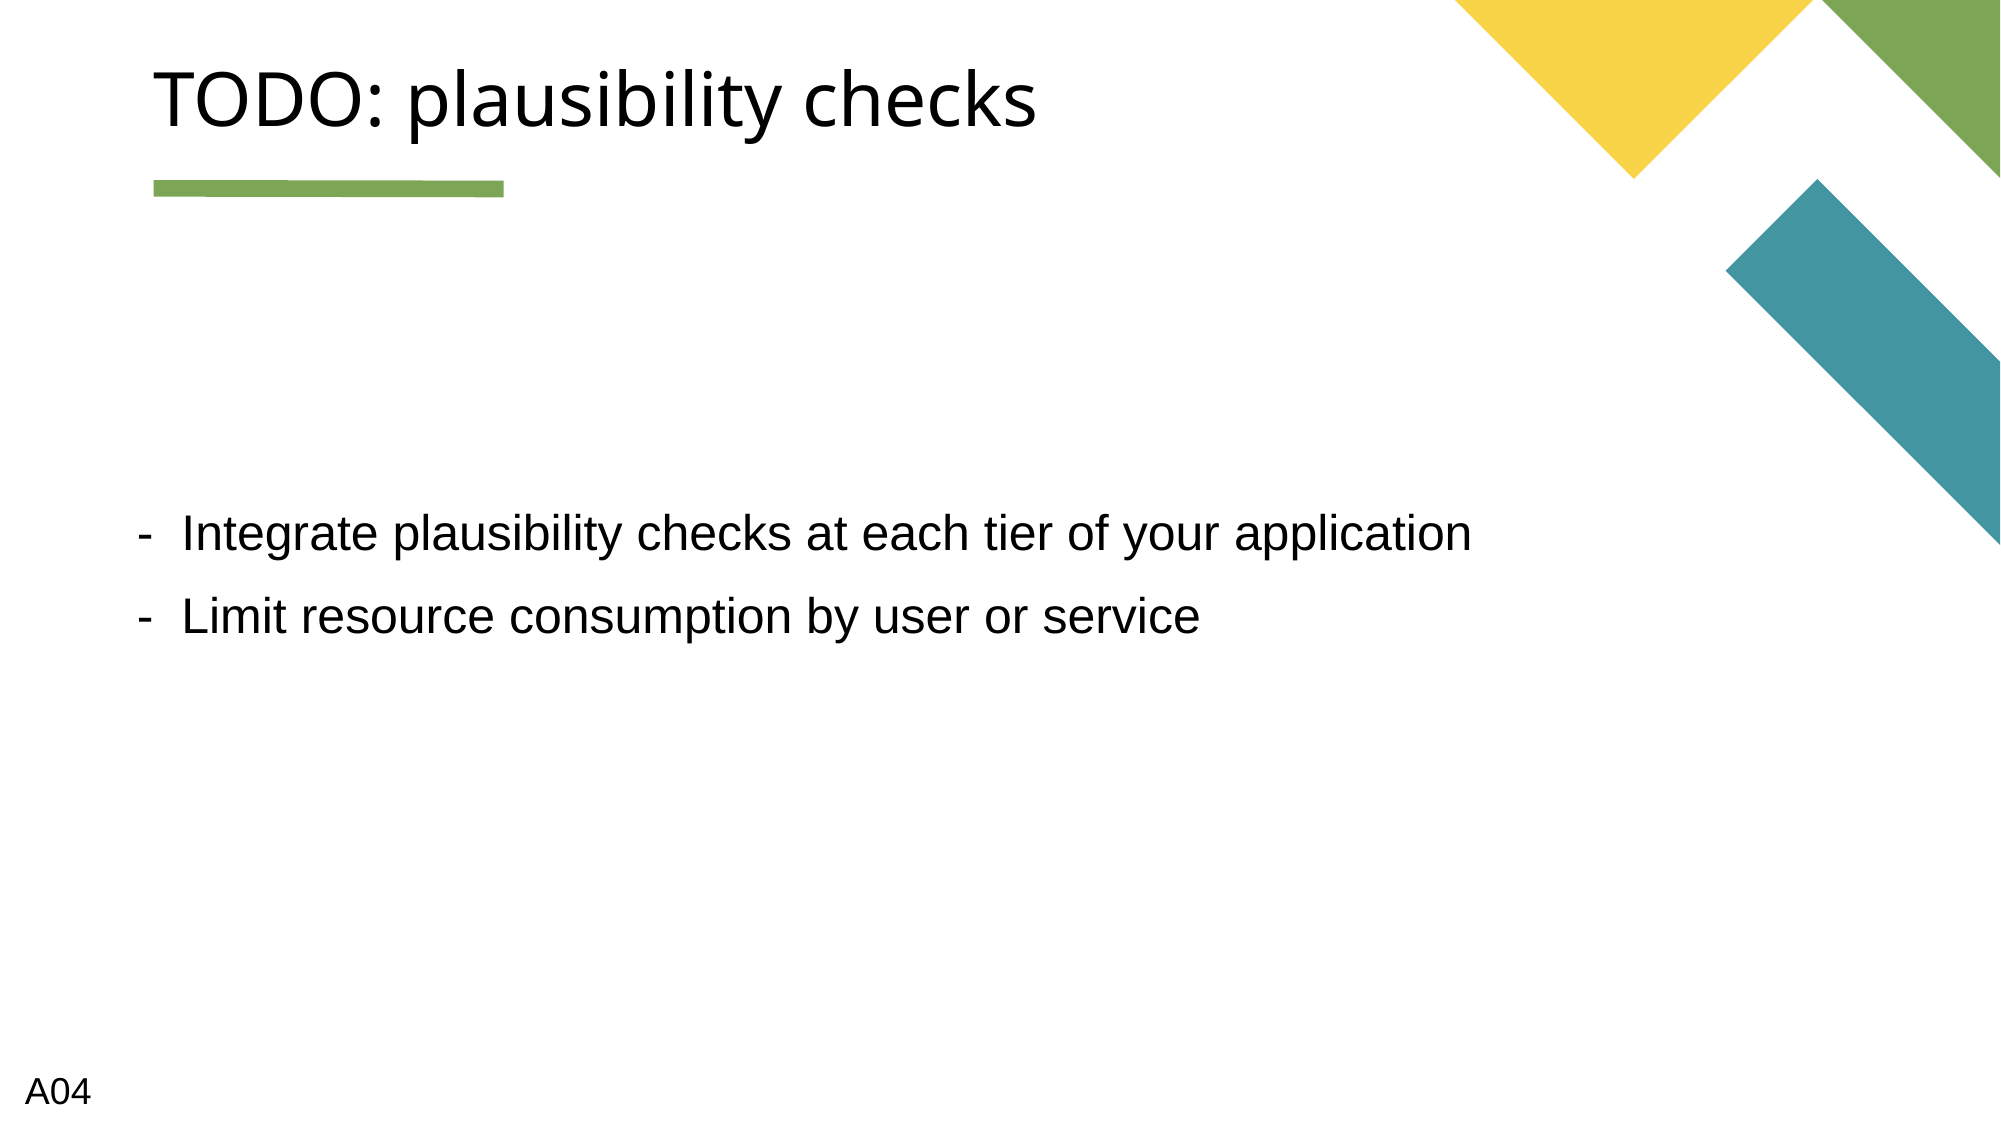

# TODO: plausibility checks
- Integrate plausibility checks at each tier of your application
- Limit resource consumption by user or service
A04